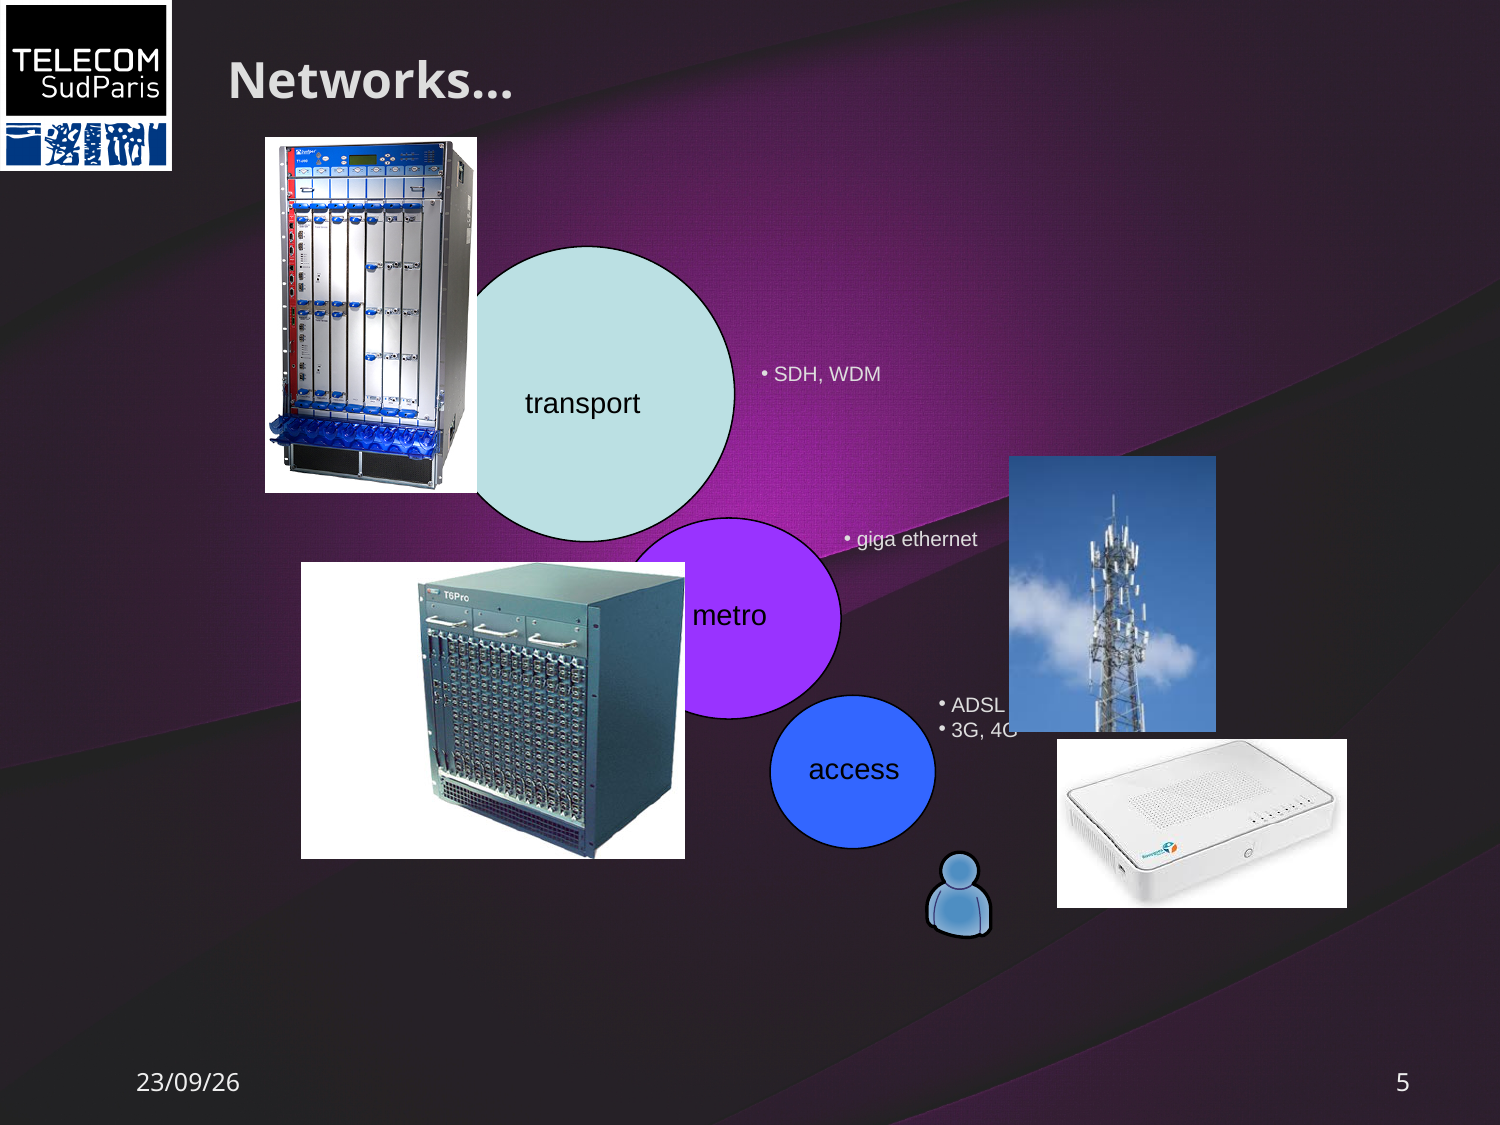

# Networks…
 SDH, WDM
transport
 giga ethernet
metro
 ADSL
 3G, 4G
access
5